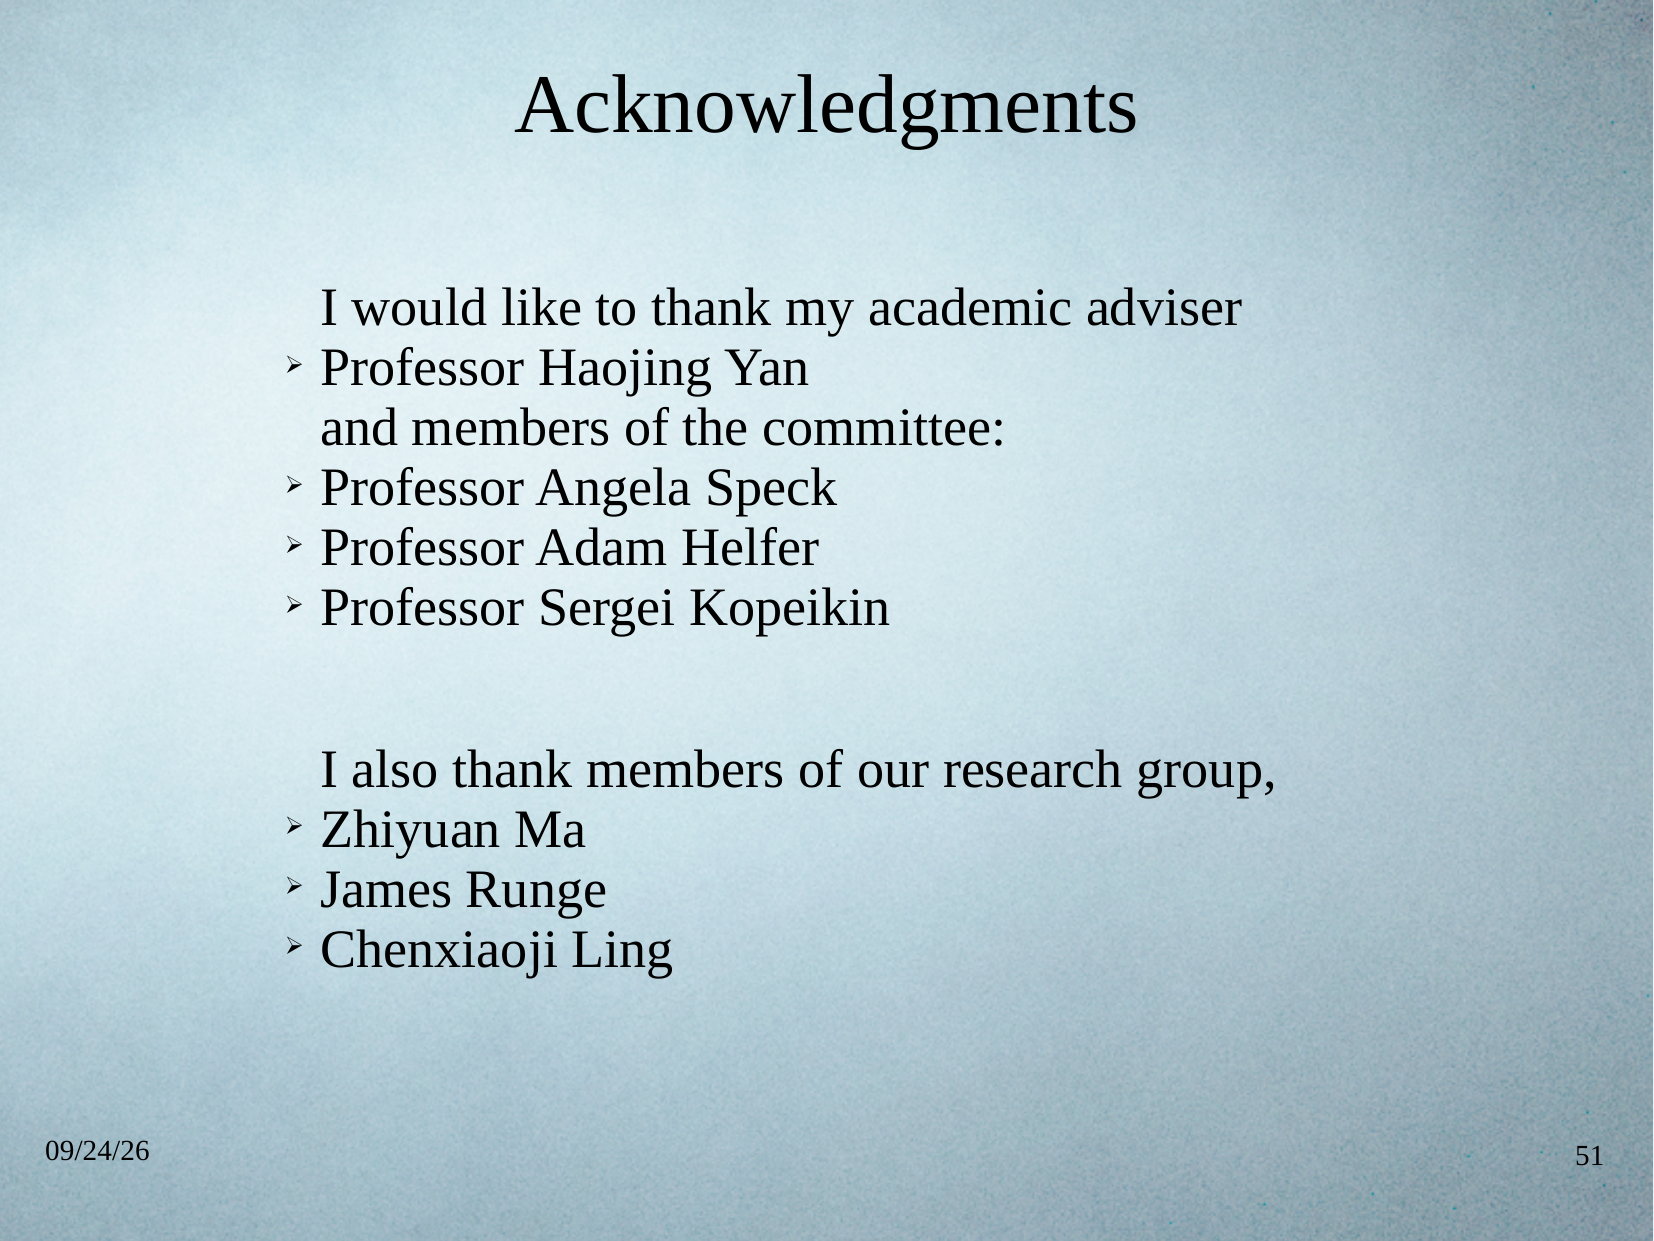

# Acknowledgments
I would like to thank my academic adviser
Professor Haojing Yan
and members of the committee:
Professor Angela Speck
Professor Adam Helfer
Professor Sergei Kopeikin
I also thank members of our research group,
Zhiyuan Ma
James Runge
Chenxiaoji Ling
51